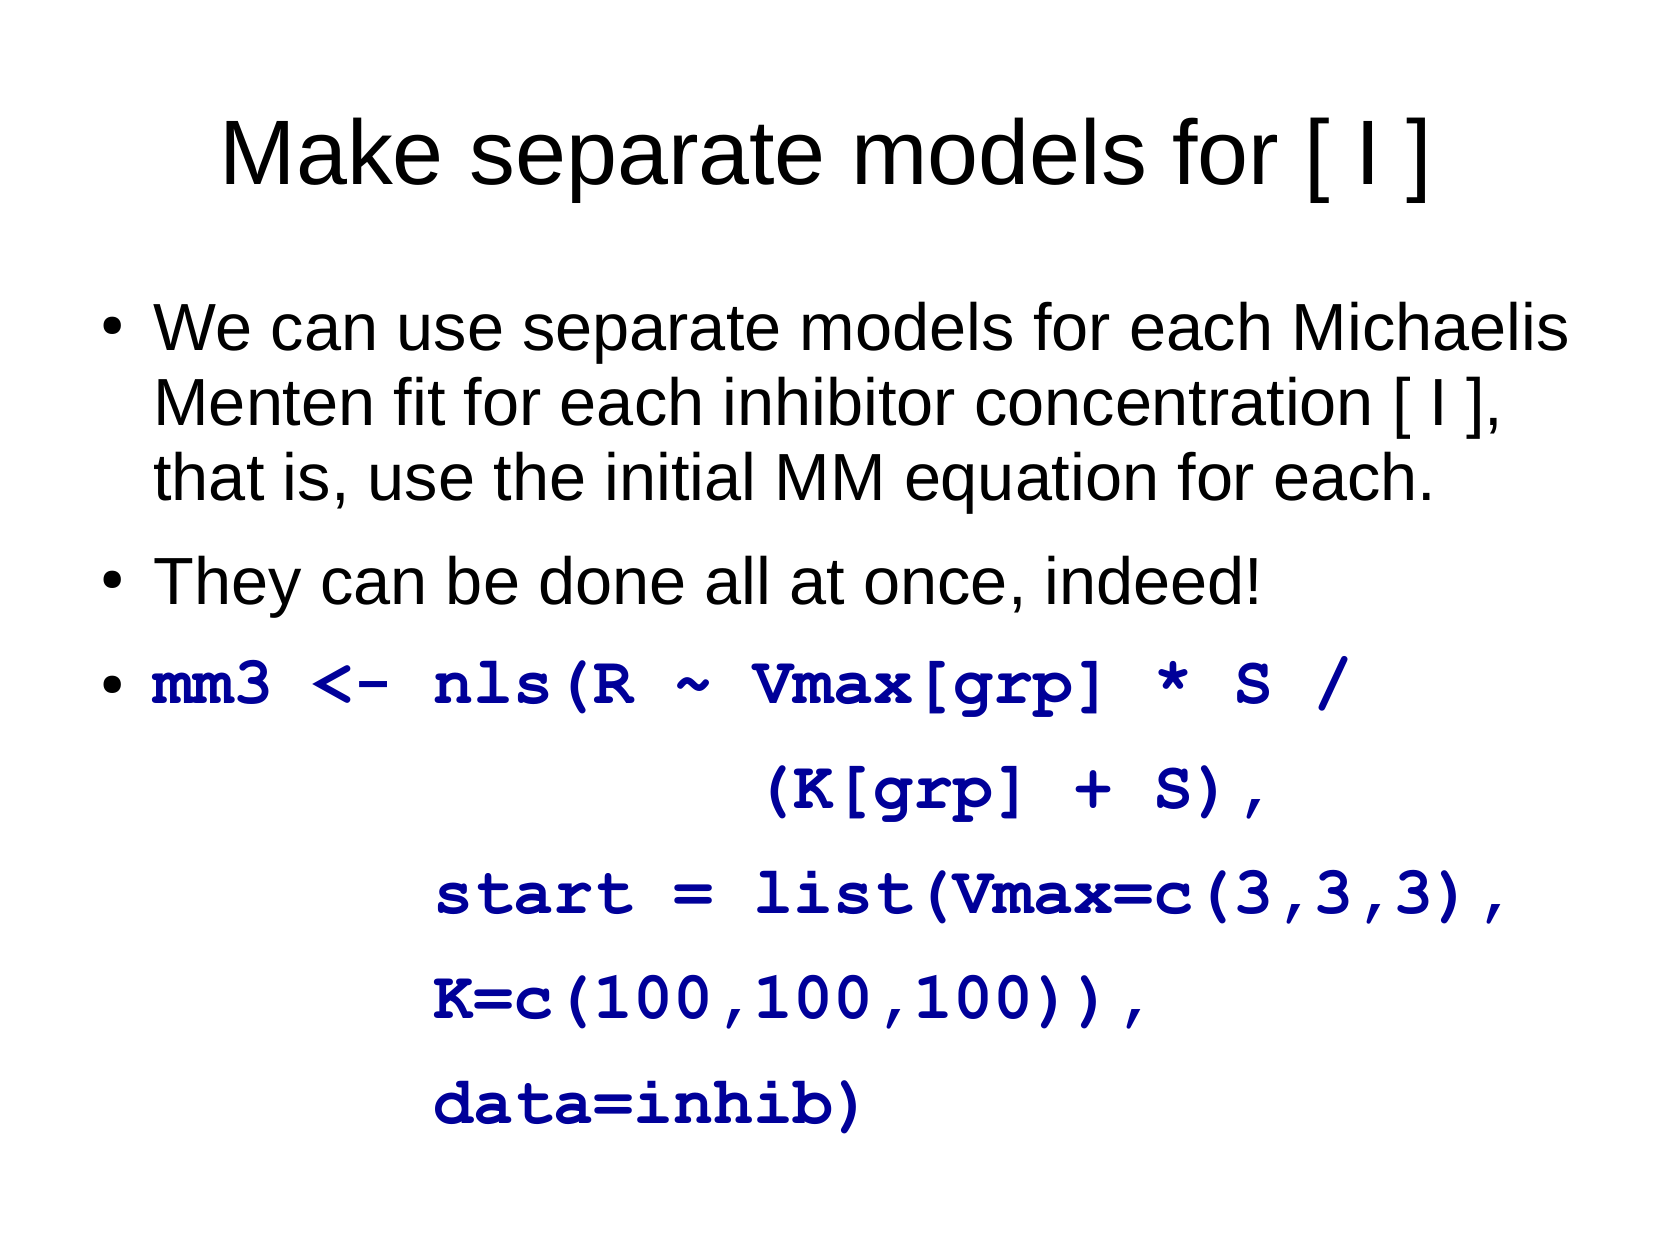

# Make separate models for [ I ]
We can use separate models for each Michaelis Menten fit for each inhibitor concentration [ I ], that is, use the initial MM equation for each.
They can be done all at once, indeed!
mm3 <- nls(R ~ Vmax[grp] * S /
 (K[grp] + S),
 start = list(Vmax=c(3,3,3),
 K=c(100,100,100)),
 data=inhib)